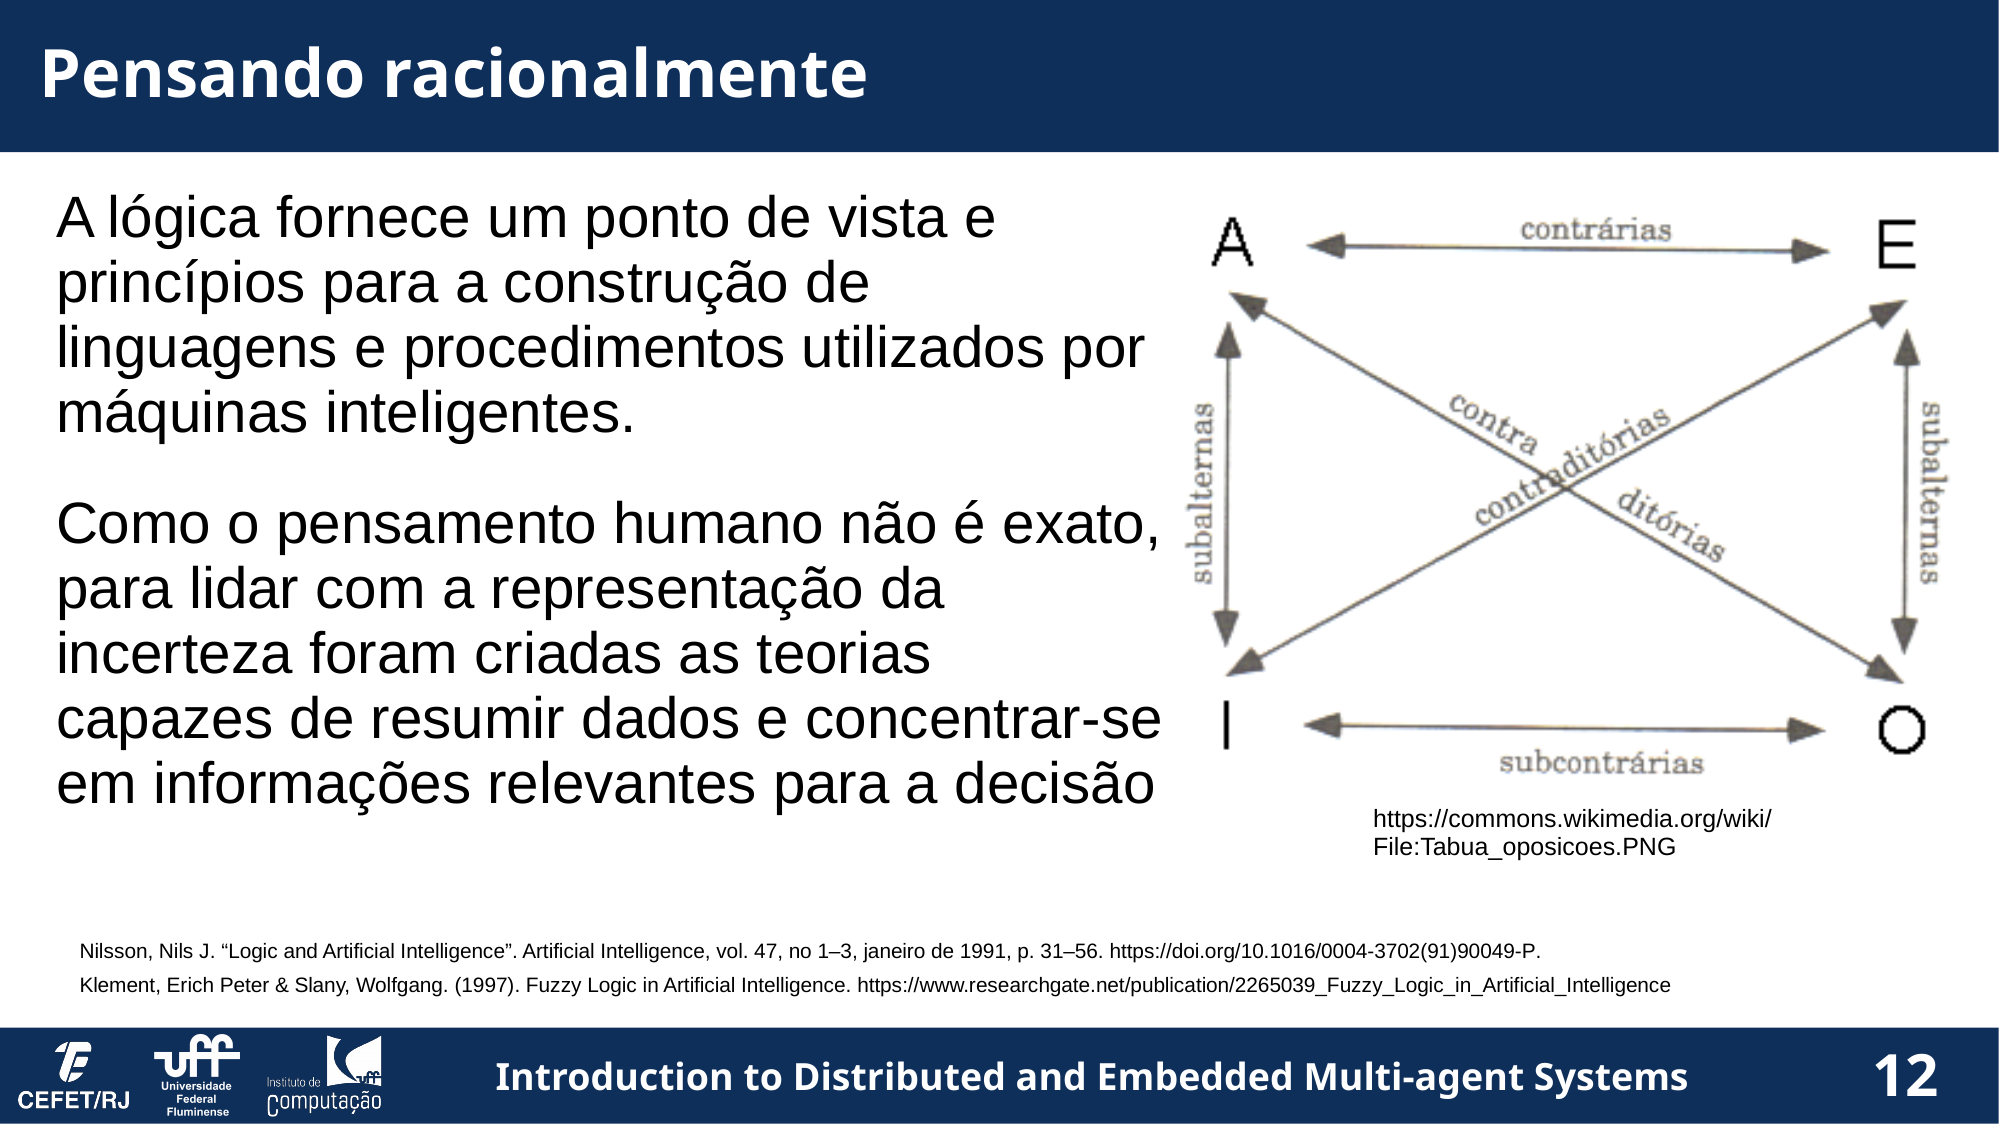

Pensando racionalmente
A lógica fornece um ponto de vista e princípios para a construção de linguagens e procedimentos utilizados por máquinas inteligentes.
Como o pensamento humano não é exato, para lidar com a representação da incerteza foram criadas as teorias capazes de resumir dados e concentrar-se em informações relevantes para a decisão
https://commons.wikimedia.org/wiki/File:Tabua_oposicoes.PNG
Nilsson, Nils J. “Logic and Artificial Intelligence”. Artificial Intelligence, vol. 47, no 1–3, janeiro de 1991, p. 31–56. https://doi.org/10.1016/0004-3702(91)90049-P.
Klement, Erich Peter & Slany, Wolfgang. (1997). Fuzzy Logic in Artificial Intelligence. https://www.researchgate.net/publication/2265039_Fuzzy_Logic_in_Artificial_Intelligence